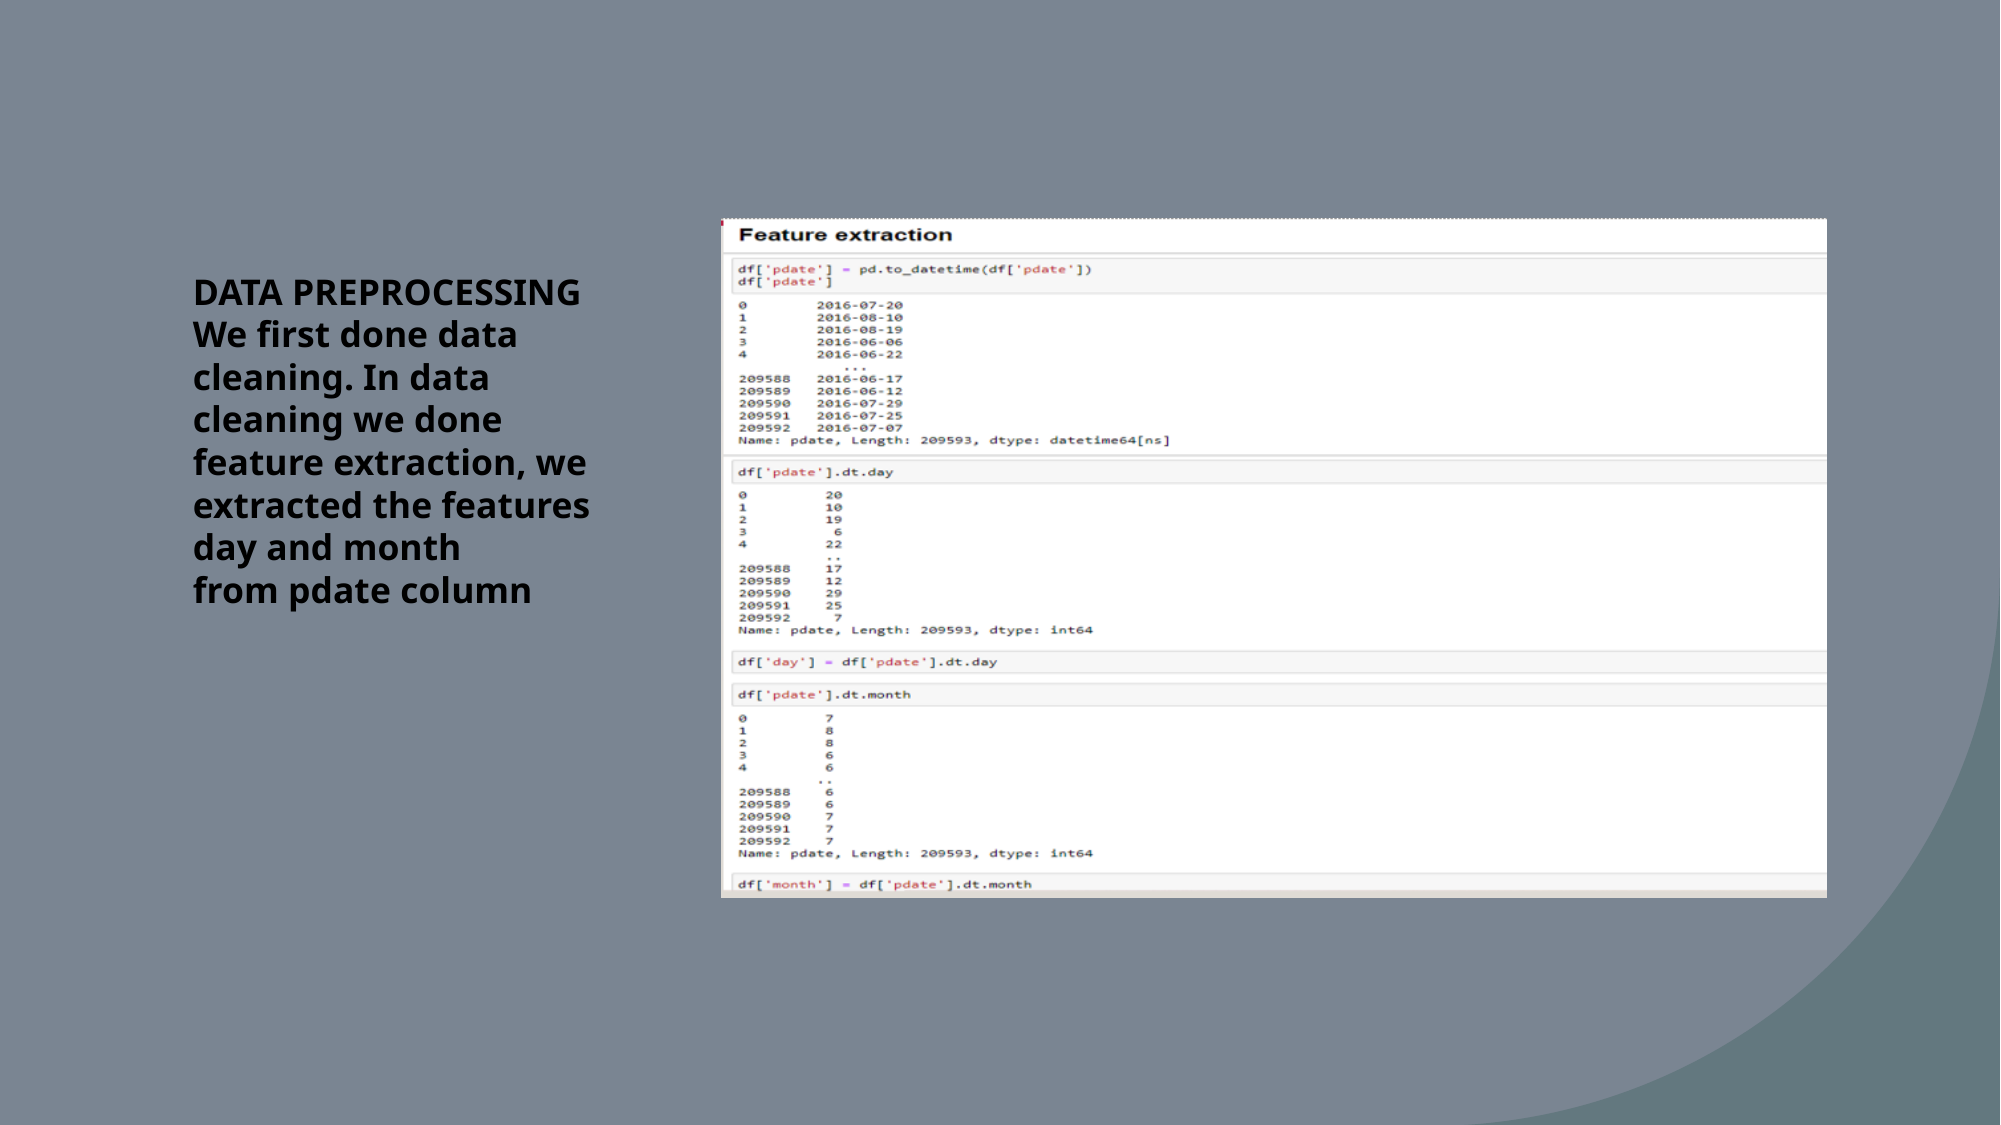

# Data Preprocessing We first done data cleaning. In data cleaning we done feature extraction, we extracted the features day and month from pdate column